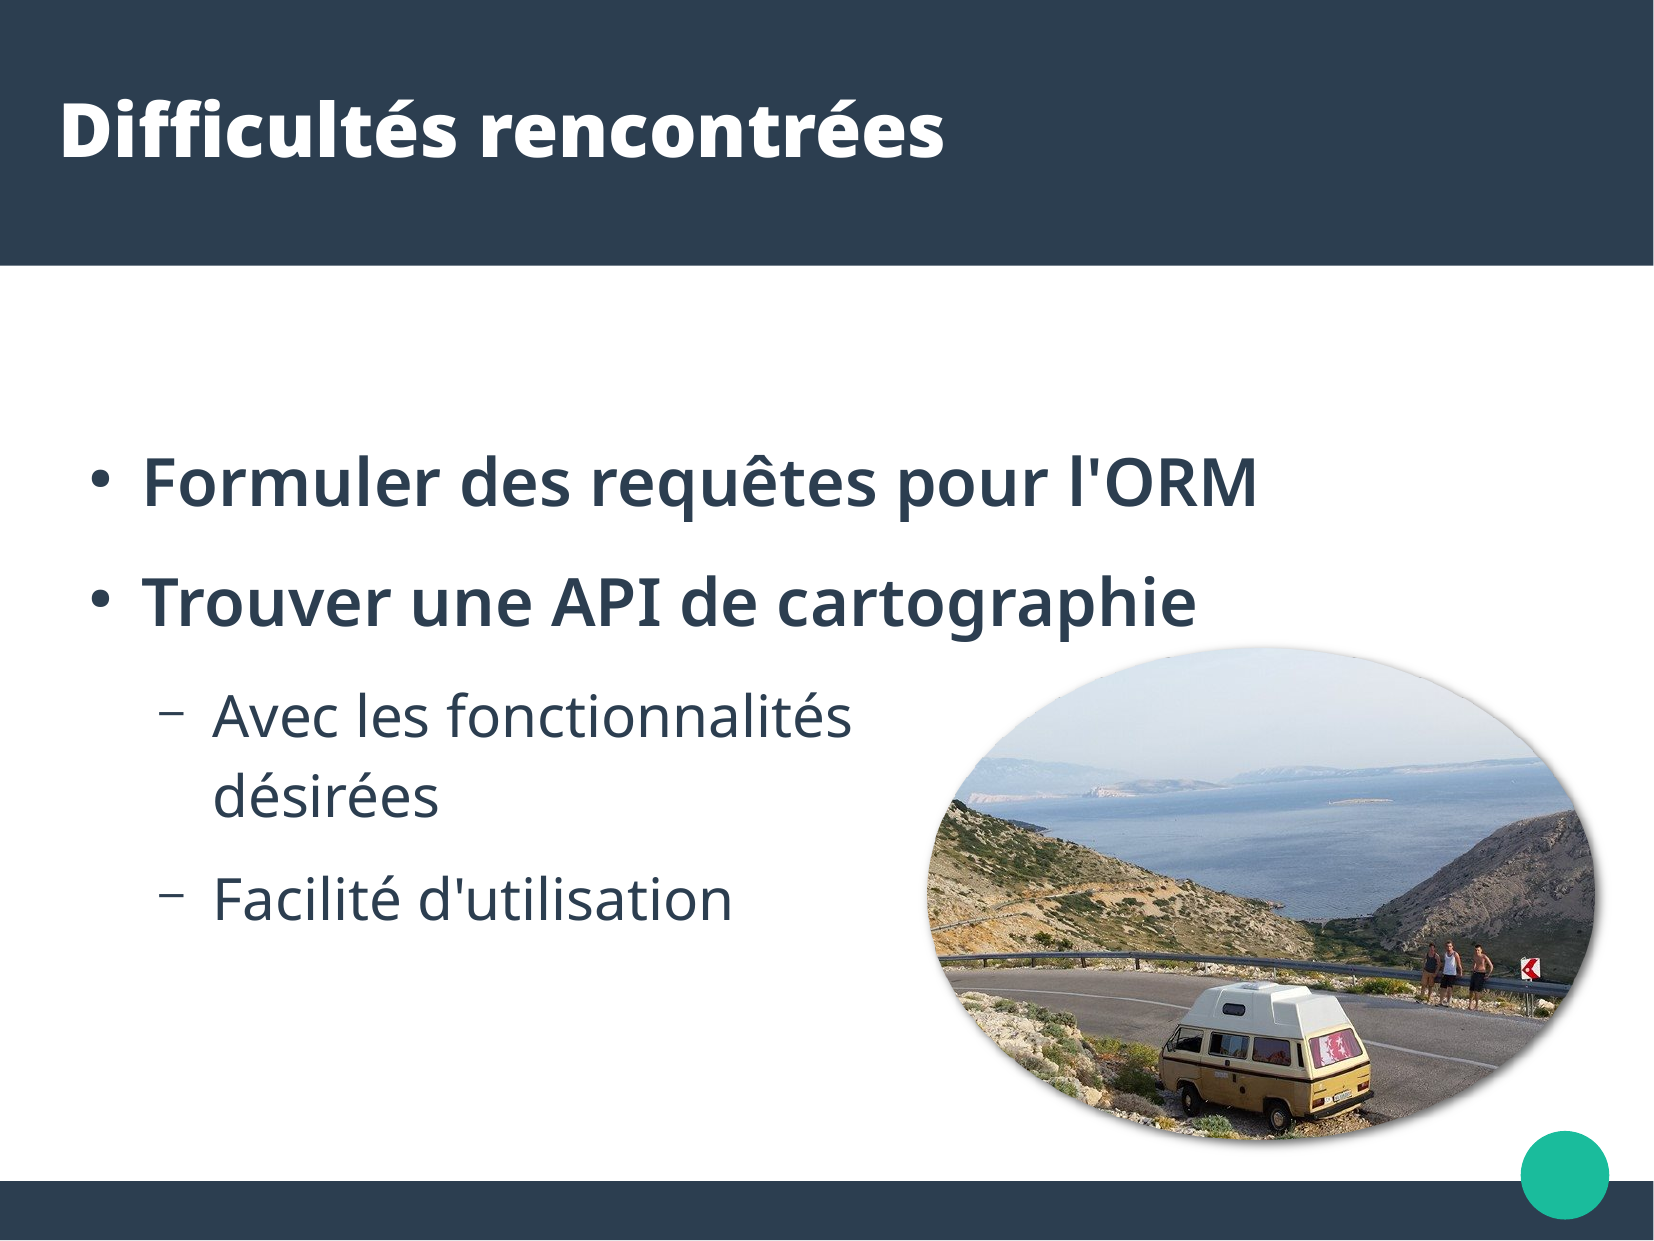

# Difficultés rencontrées
Formuler des requêtes pour l'ORM
Trouver une API de cartographie
Avec les fonctionnalités
désirées
Facilité d'utilisation